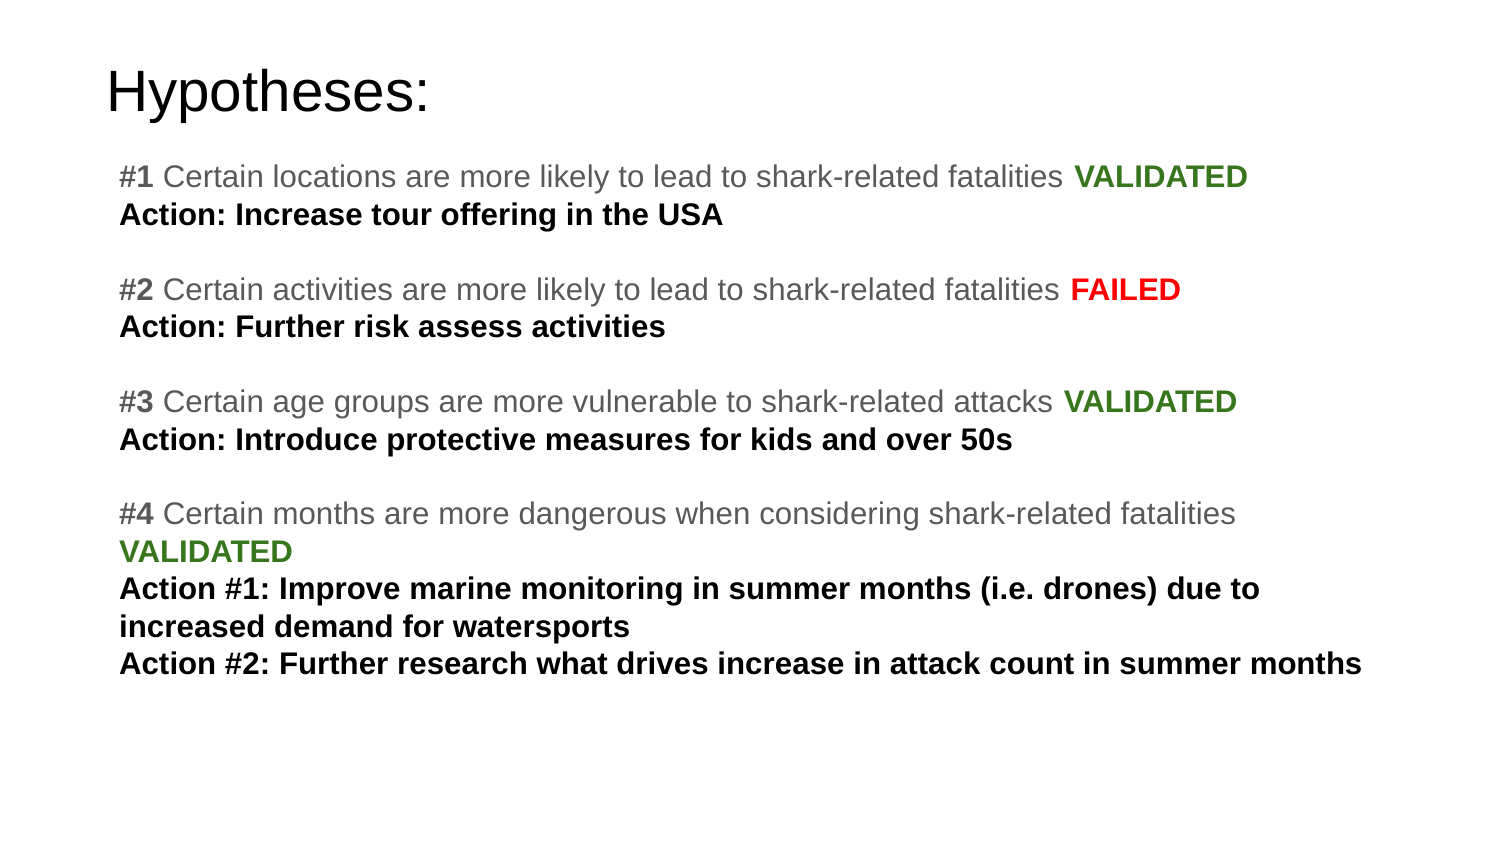

Hypotheses:
#1 Certain locations are more likely to lead to shark-related fatalities VALIDATED
Action: Increase tour offering in the USA
#2 Certain activities are more likely to lead to shark-related fatalities FAILED
Action: Further risk assess activities
#3 Certain age groups are more vulnerable to shark-related attacks VALIDATED
Action: Introduce protective measures for kids and over 50s
#4 Certain months are more dangerous when considering shark-related fatalities VALIDATED
Action #1: Improve marine monitoring in summer months (i.e. drones) due to increased demand for watersports
Action #2: Further research what drives increase in attack count in summer months